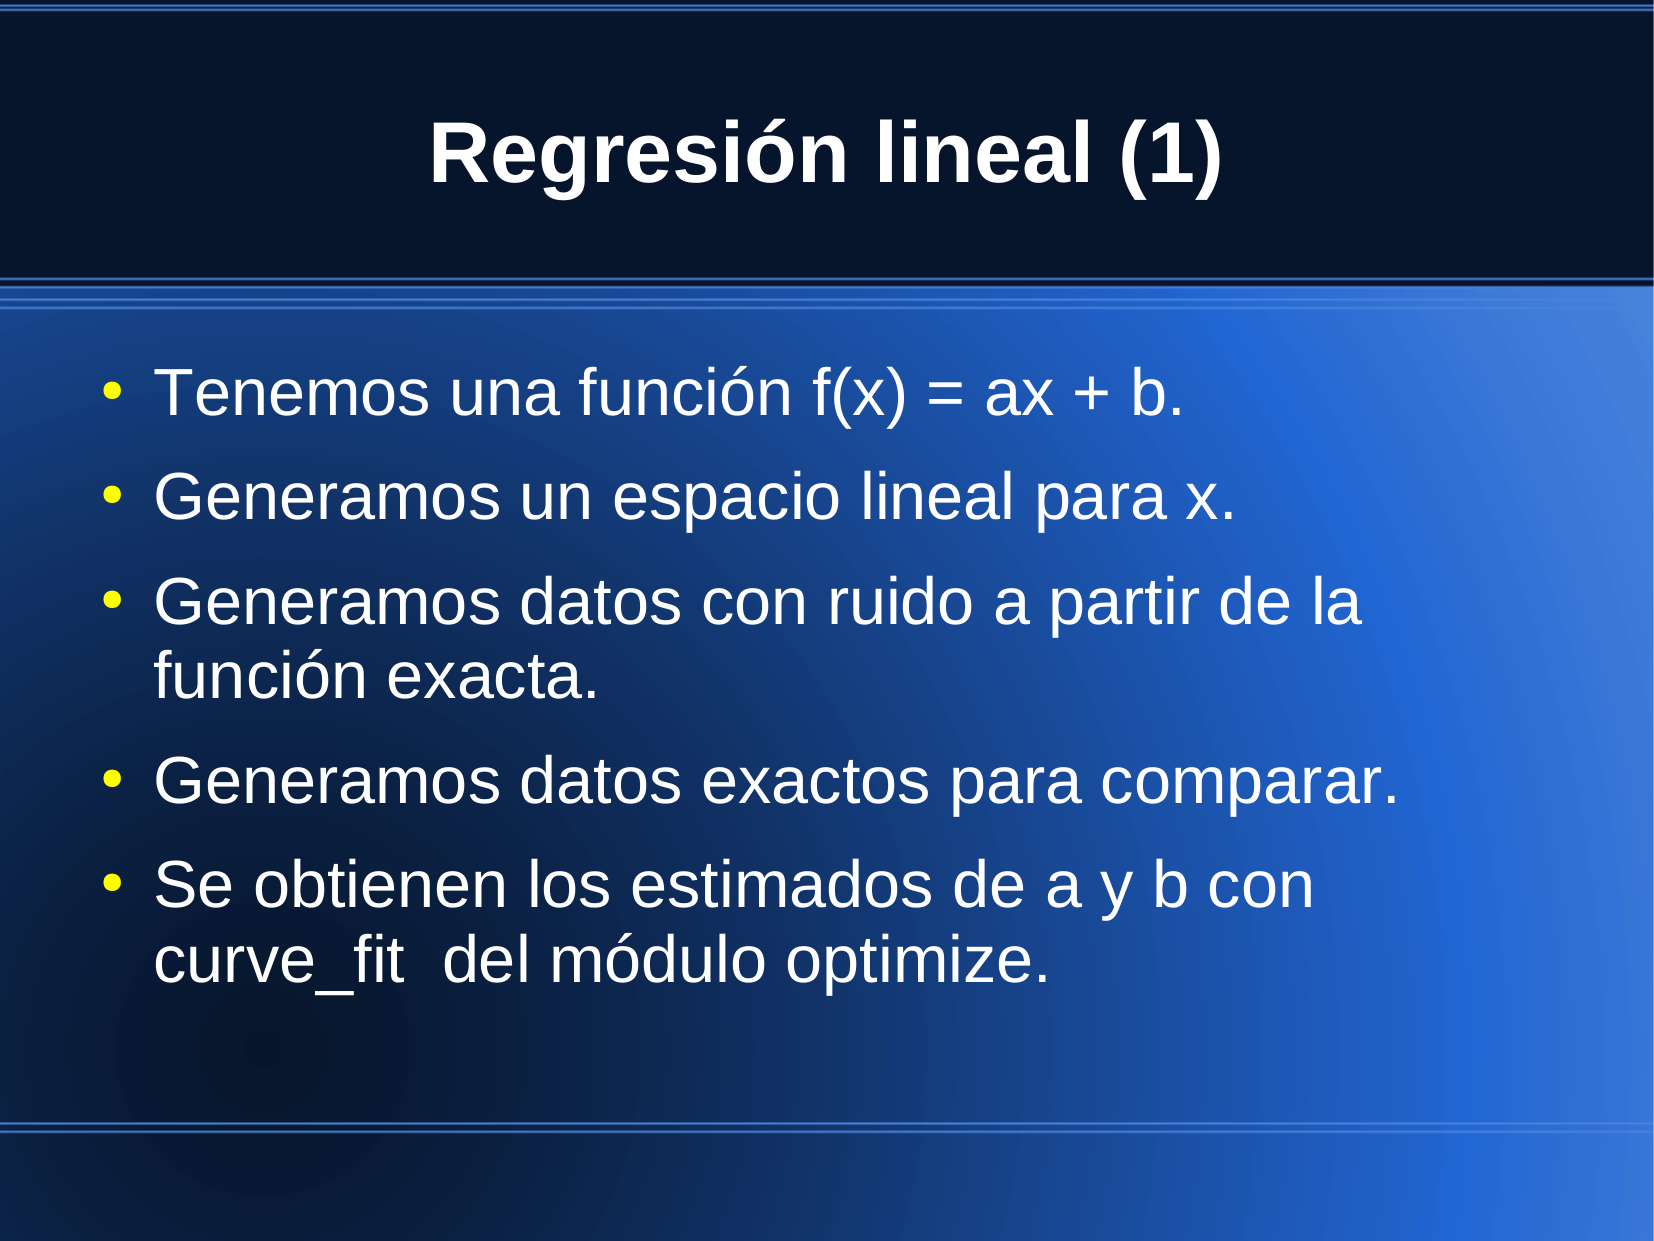

# Regresión lineal (1)
Tenemos una función f(x) = ax + b.
Generamos un espacio lineal para x.
Generamos datos con ruido a partir de la función exacta.
Generamos datos exactos para comparar.
Se obtienen los estimados de a y b con curve_fit del módulo optimize.